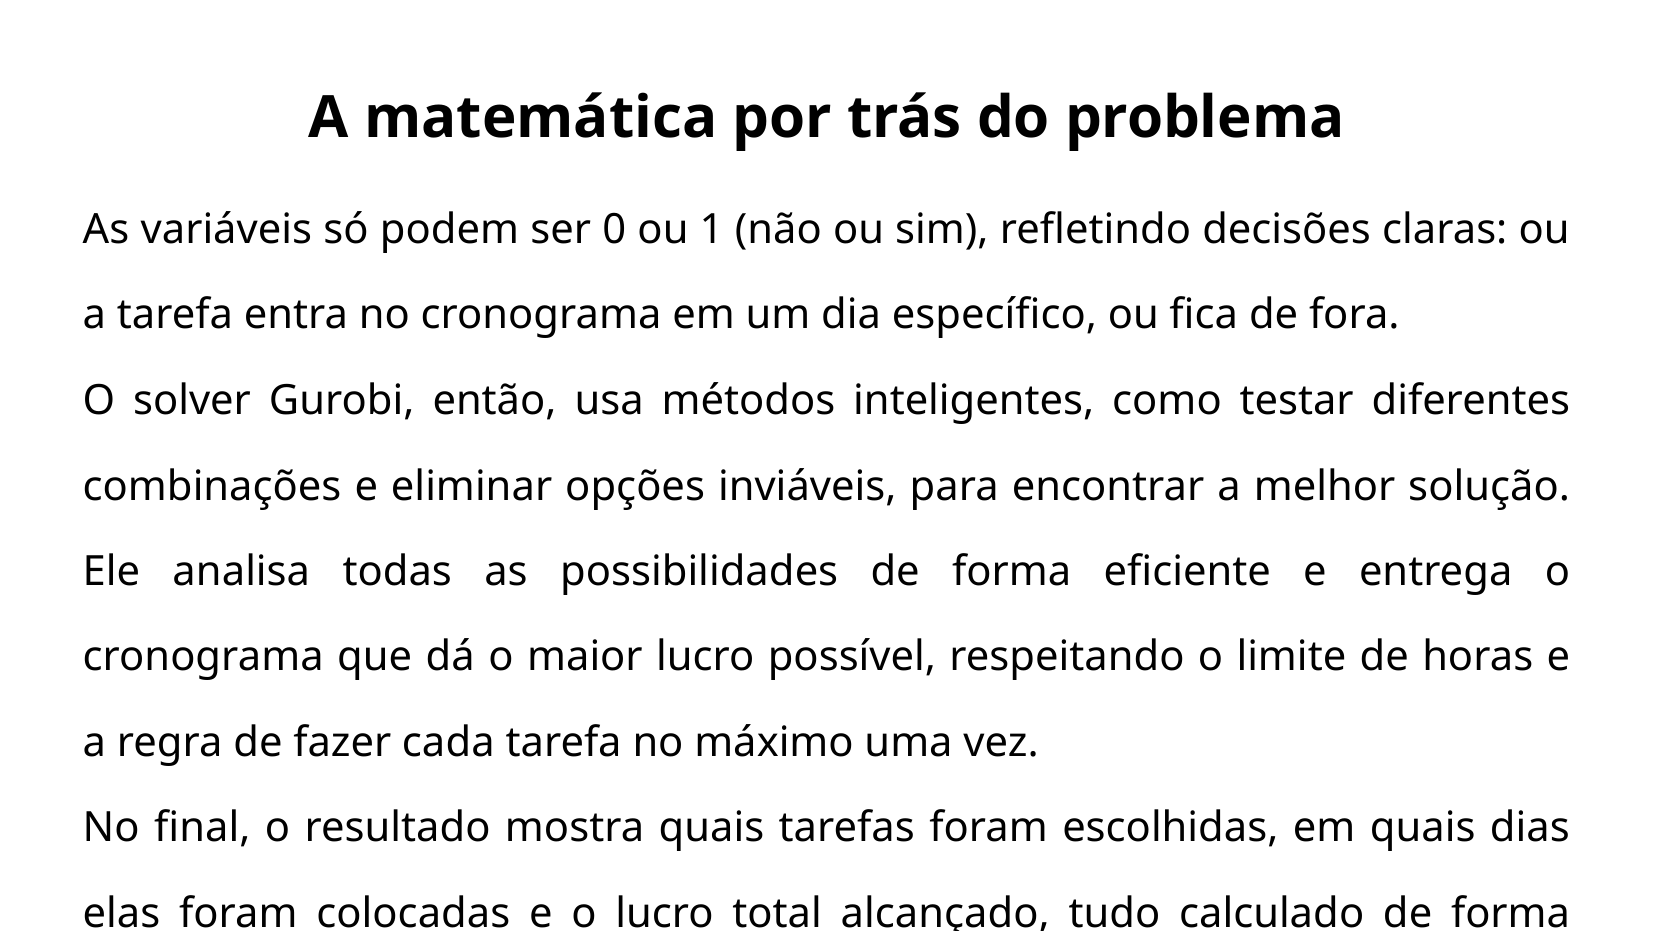

# A matemática por trás do problema
As variáveis só podem ser 0 ou 1 (não ou sim), refletindo decisões claras: ou a tarefa entra no cronograma em um dia específico, ou fica de fora.
O solver Gurobi, então, usa métodos inteligentes, como testar diferentes combinações e eliminar opções inviáveis, para encontrar a melhor solução. Ele analisa todas as possibilidades de forma eficiente e entrega o cronograma que dá o maior lucro possível, respeitando o limite de horas e a regra de fazer cada tarefa no máximo uma vez.
No final, o resultado mostra quais tarefas foram escolhidas, em quais dias elas foram colocadas e o lucro total alcançado, tudo calculado de forma precisa e otimizada.